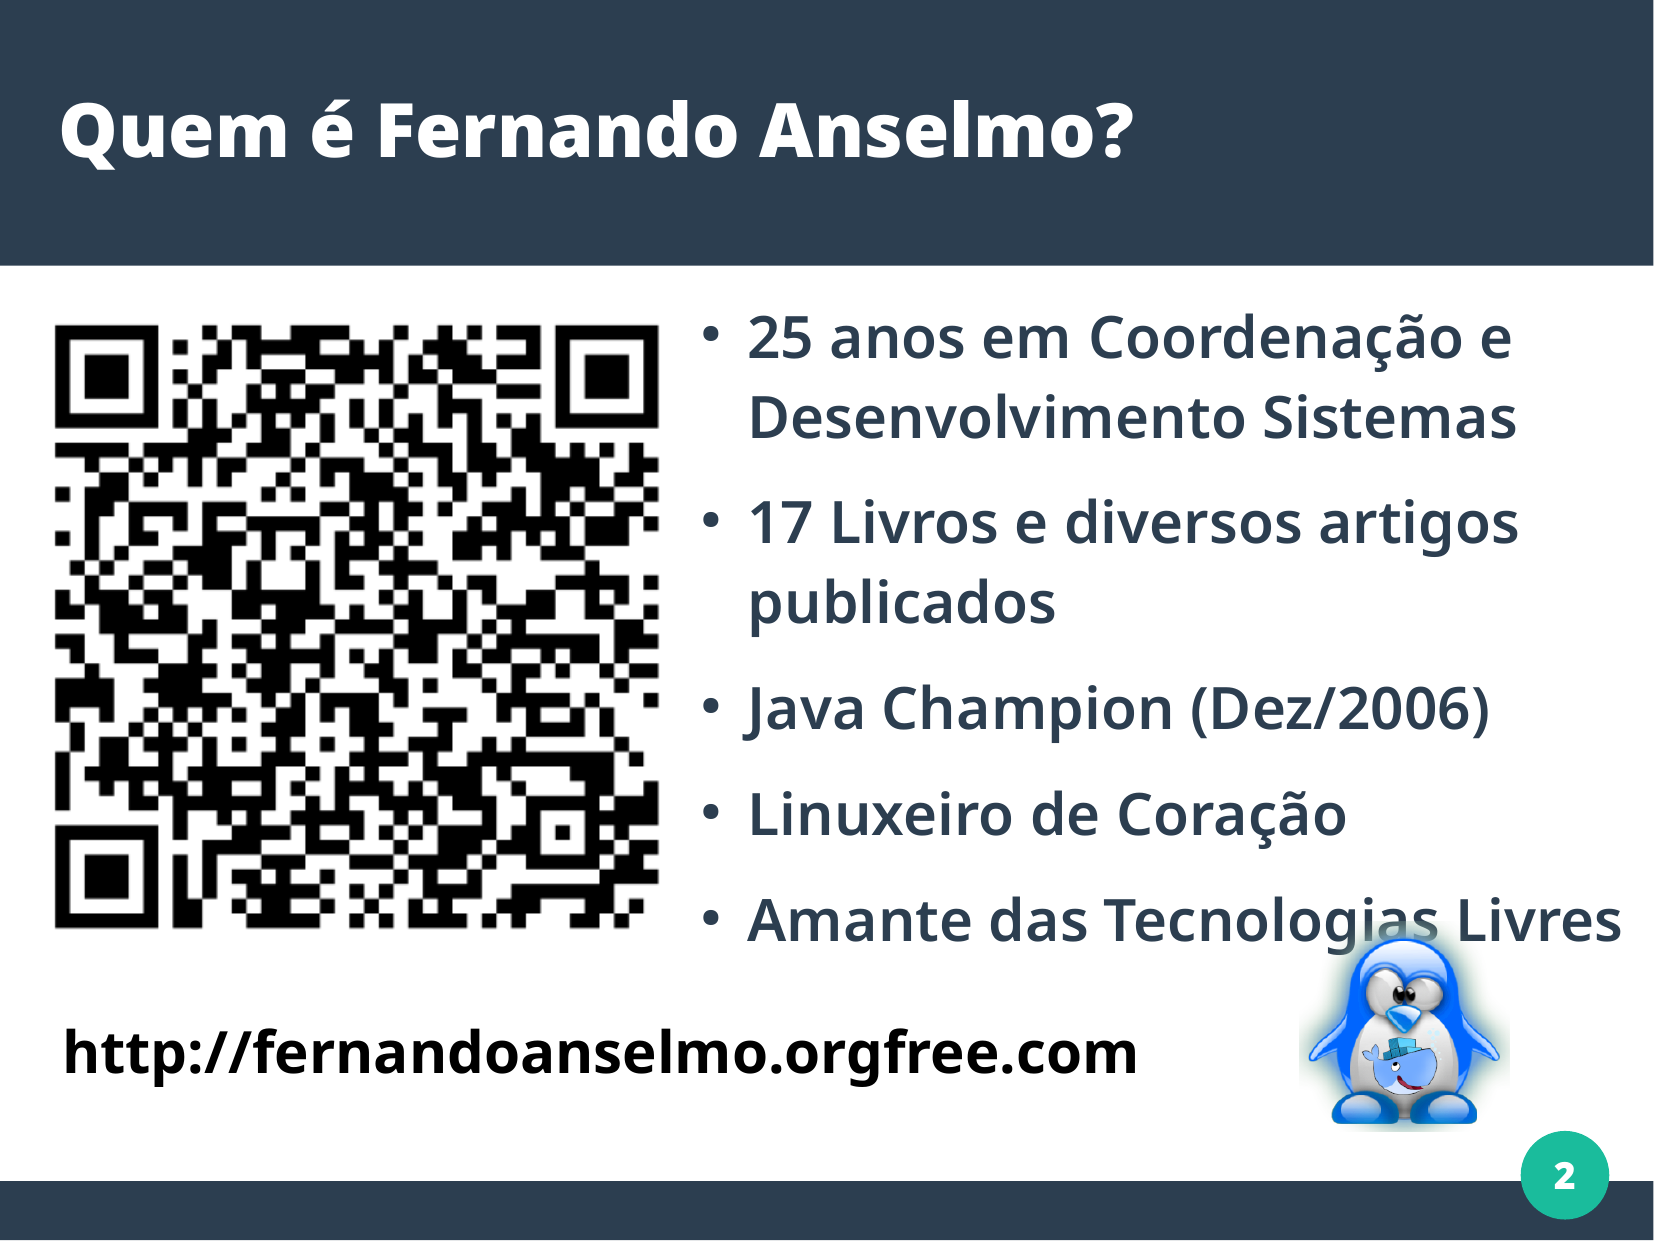

# Quem é Fernando Anselmo?
25 anos em Coordenação e Desenvolvimento Sistemas
17 Livros e diversos artigos publicados
Java Champion (Dez/2006)
Linuxeiro de Coração
Amante das Tecnologias Livres
http://fernandoanselmo.orgfree.com
2